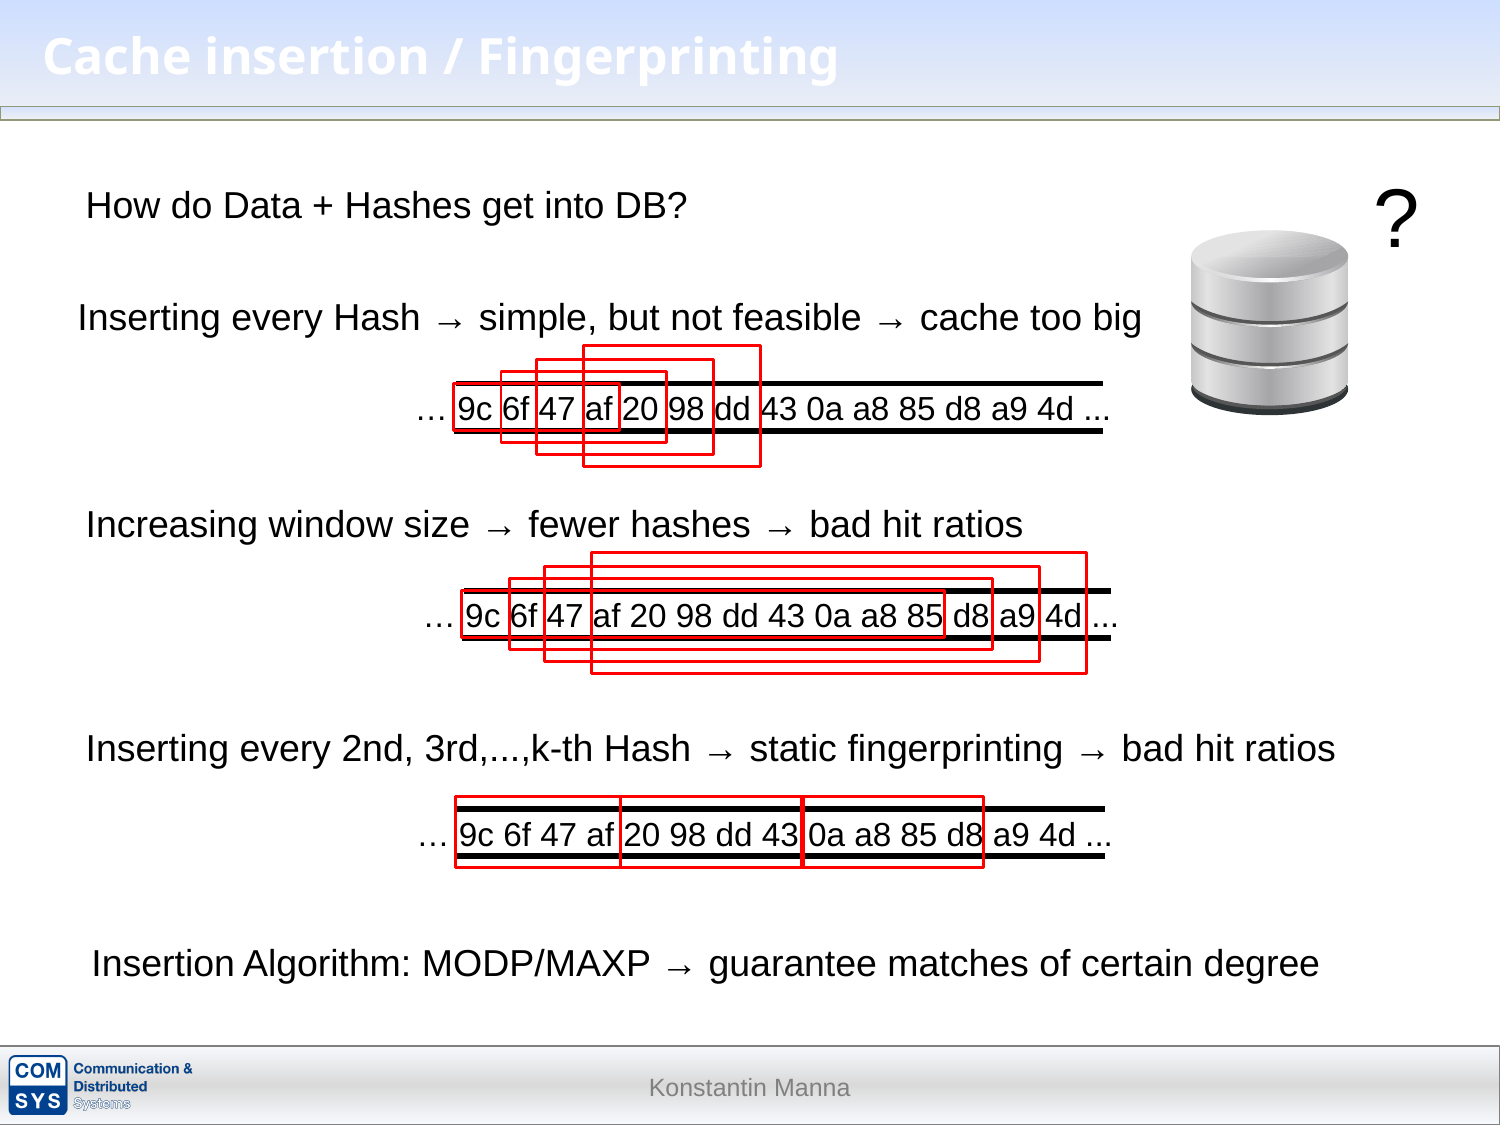

# Cache insertion / Fingerprinting
?
How do Data + Hashes get into DB?
Inserting every Hash → simple, but not feasible → cache too big
… 9c 6f 47 af 20 98 dd 43 0a a8 85 d8 a9 4d ...
Increasing window size → fewer hashes → bad hit ratios
… 9c 6f 47 af 20 98 dd 43 0a a8 85 d8 a9 4d ...
Inserting every 2nd, 3rd,...,k-th Hash → static fingerprinting → bad hit ratios
… 9c 6f 47 af 20 98 dd 43 0a a8 85 d8 a9 4d ...
Insertion Algorithm: MODP/MAXP → guarantee matches of certain degree